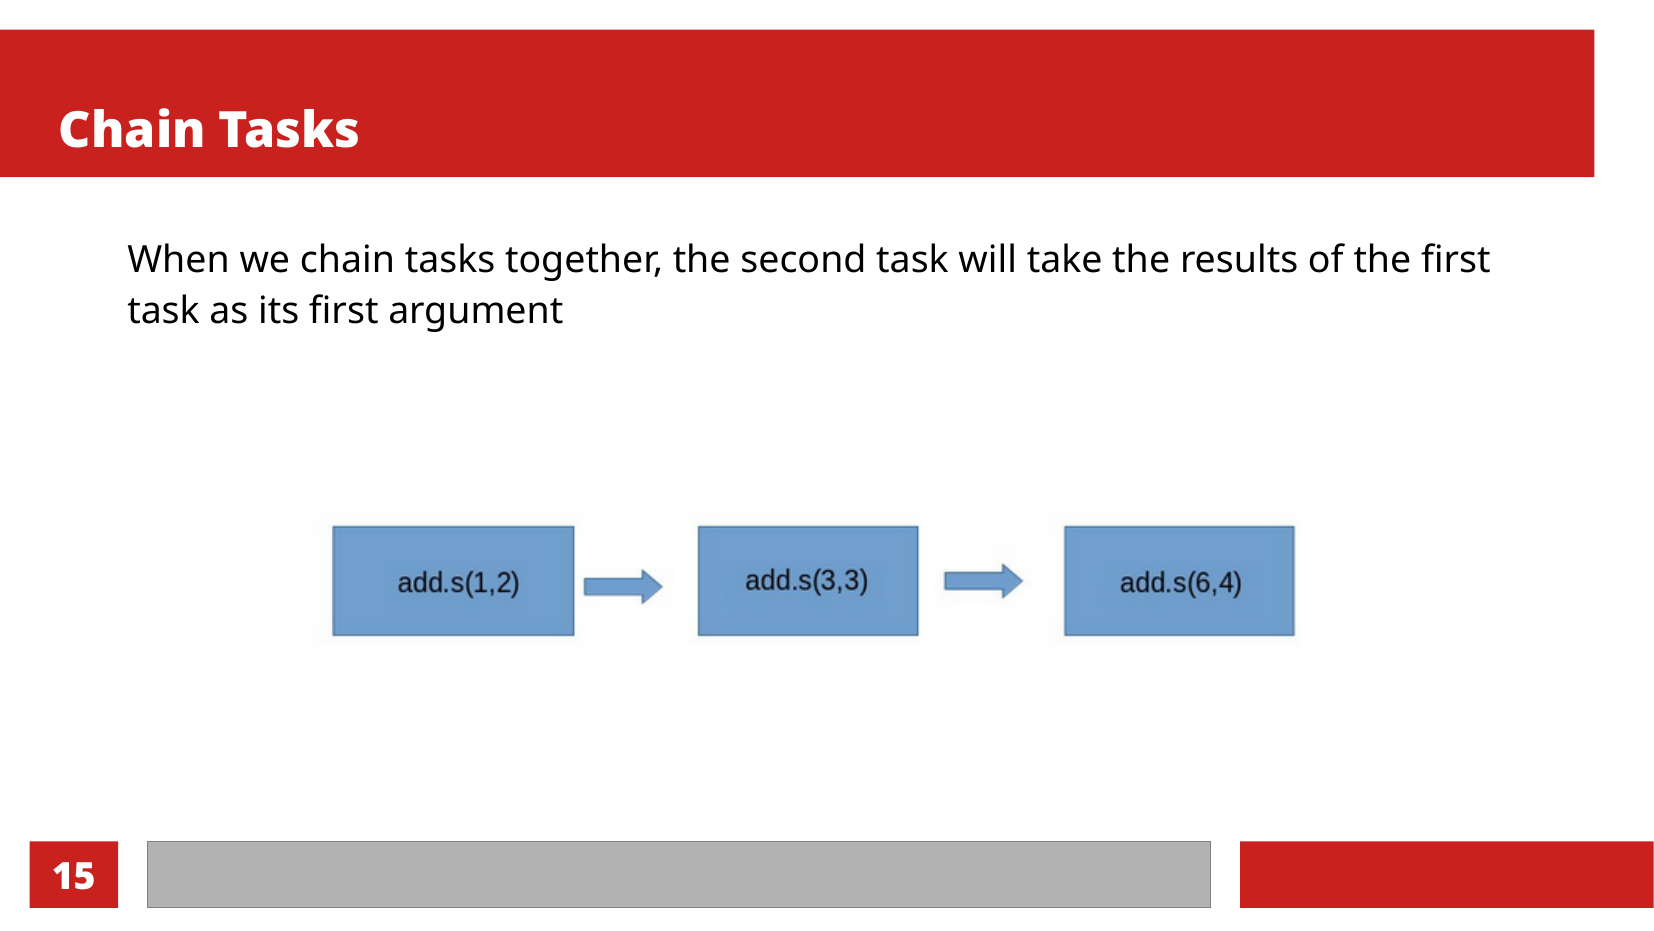

# Chain Tasks
When we chain tasks together, the second task will take the results of the first task as its first argument
15